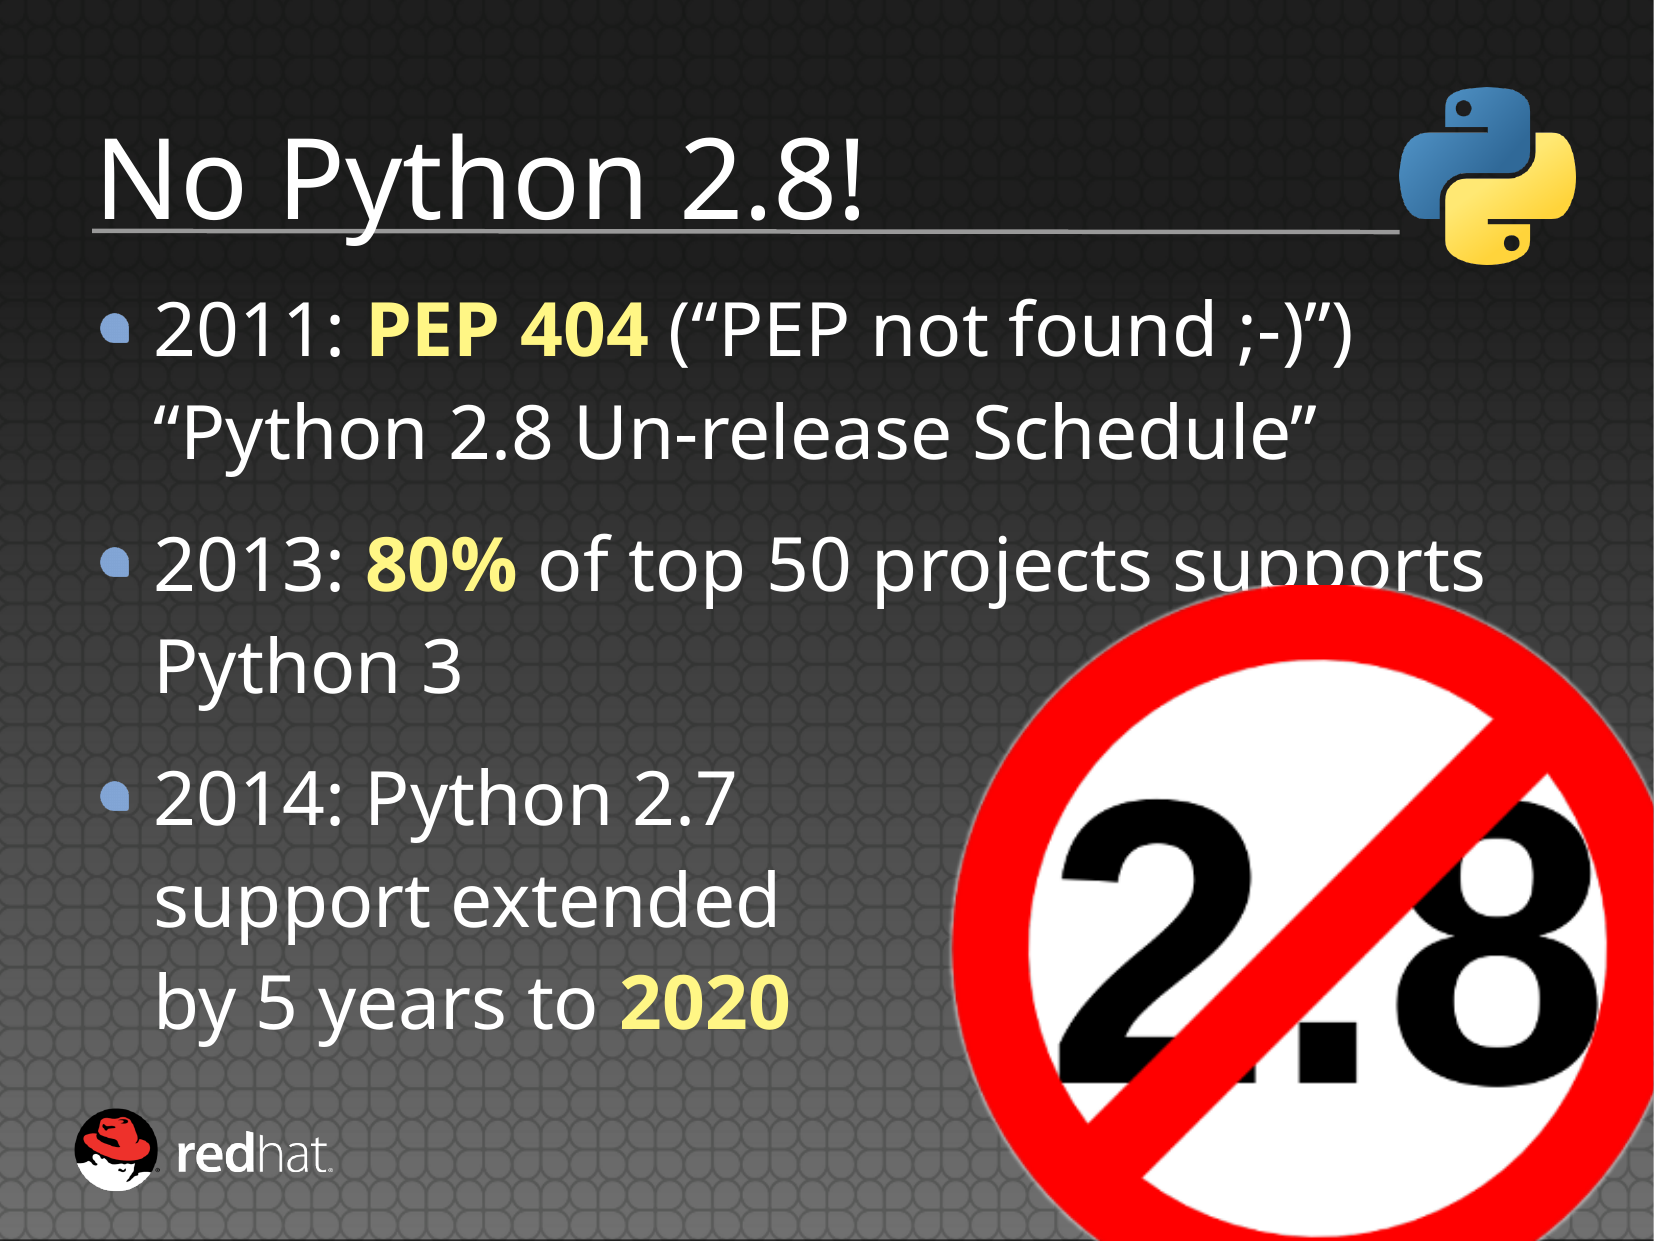

No Python 2.8!
# 2011: PEP 404 (“PEP not found ;-)”) “Python 2.8 Un-release Schedule”
2013: 80% of top 50 projects supports Python 3
2014: Python 2.7
support extended
by 5 years to 2020